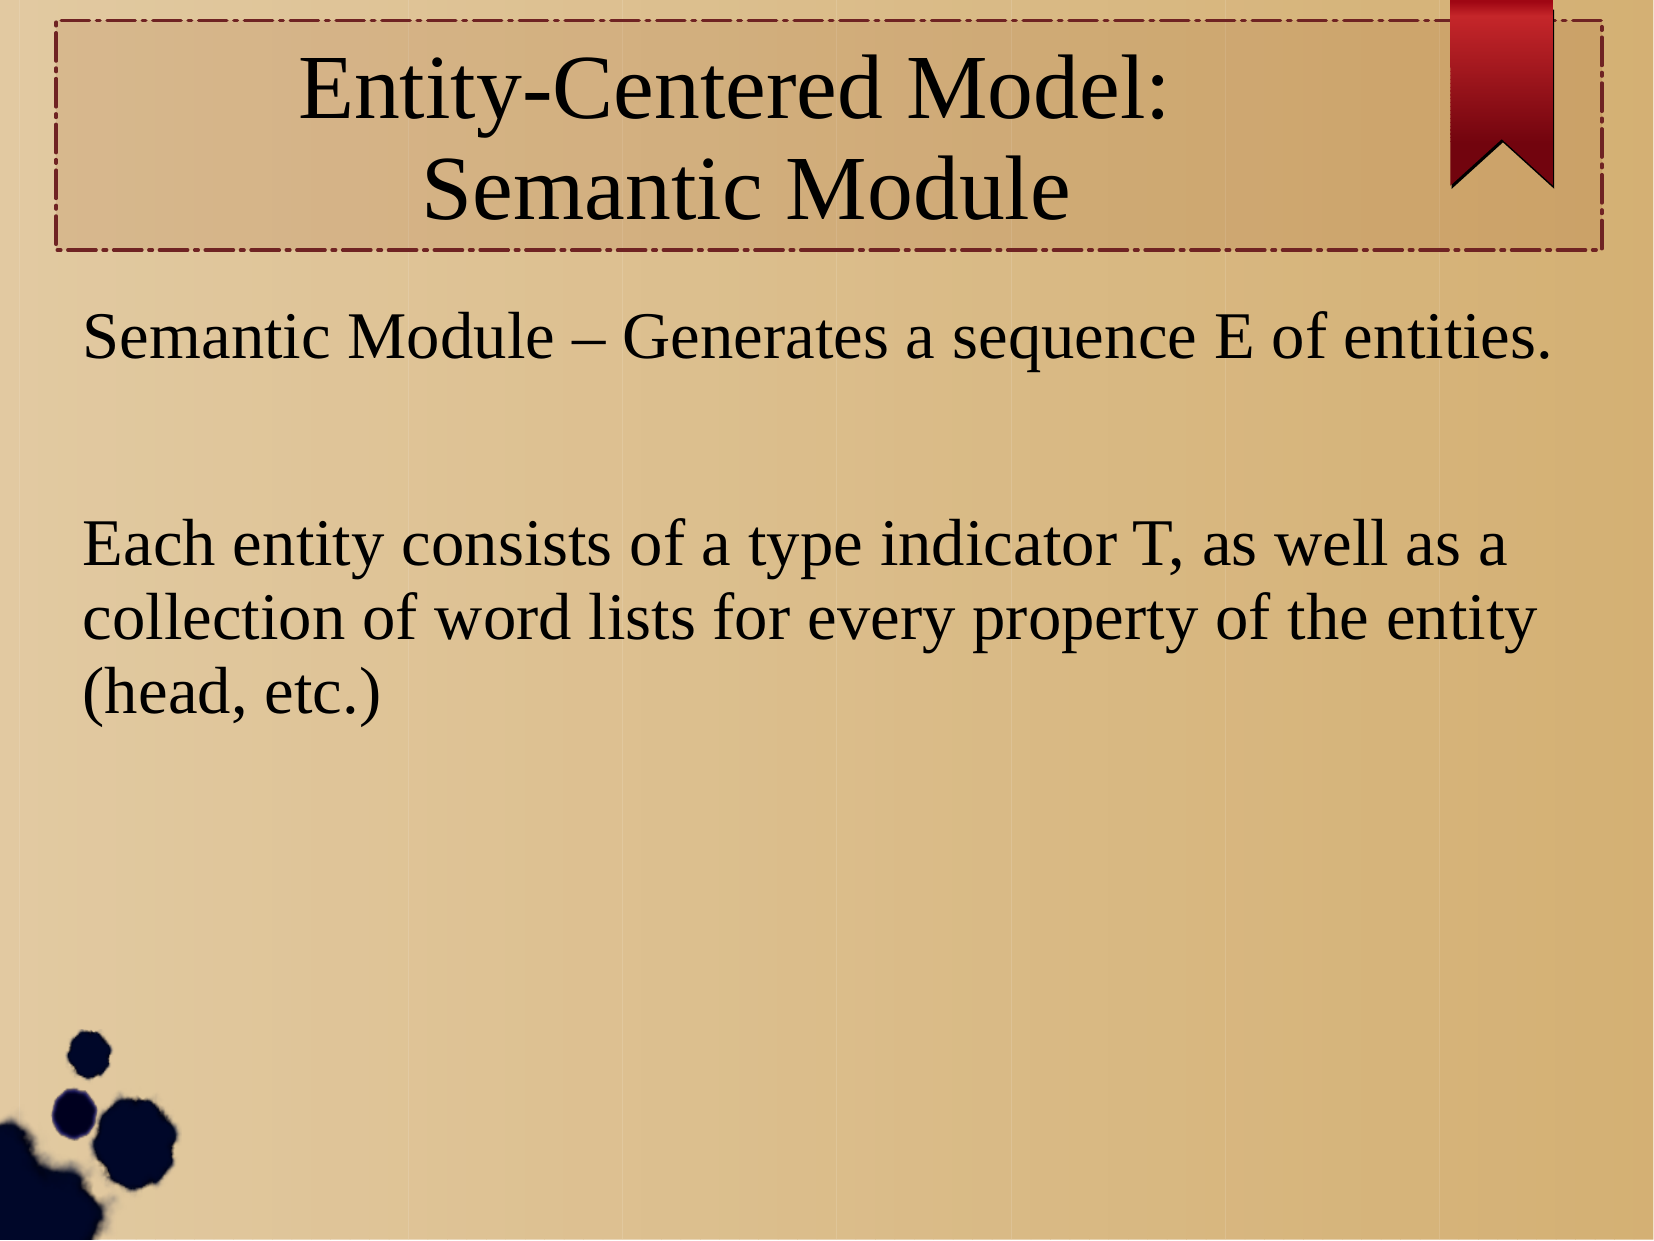

# Entity-Centered Model: Semantic Module
Semantic Module – Generates a sequence E of entities.
Each entity consists of a type indicator T, as well as a collection of word lists for every property of the entity (head, etc.)